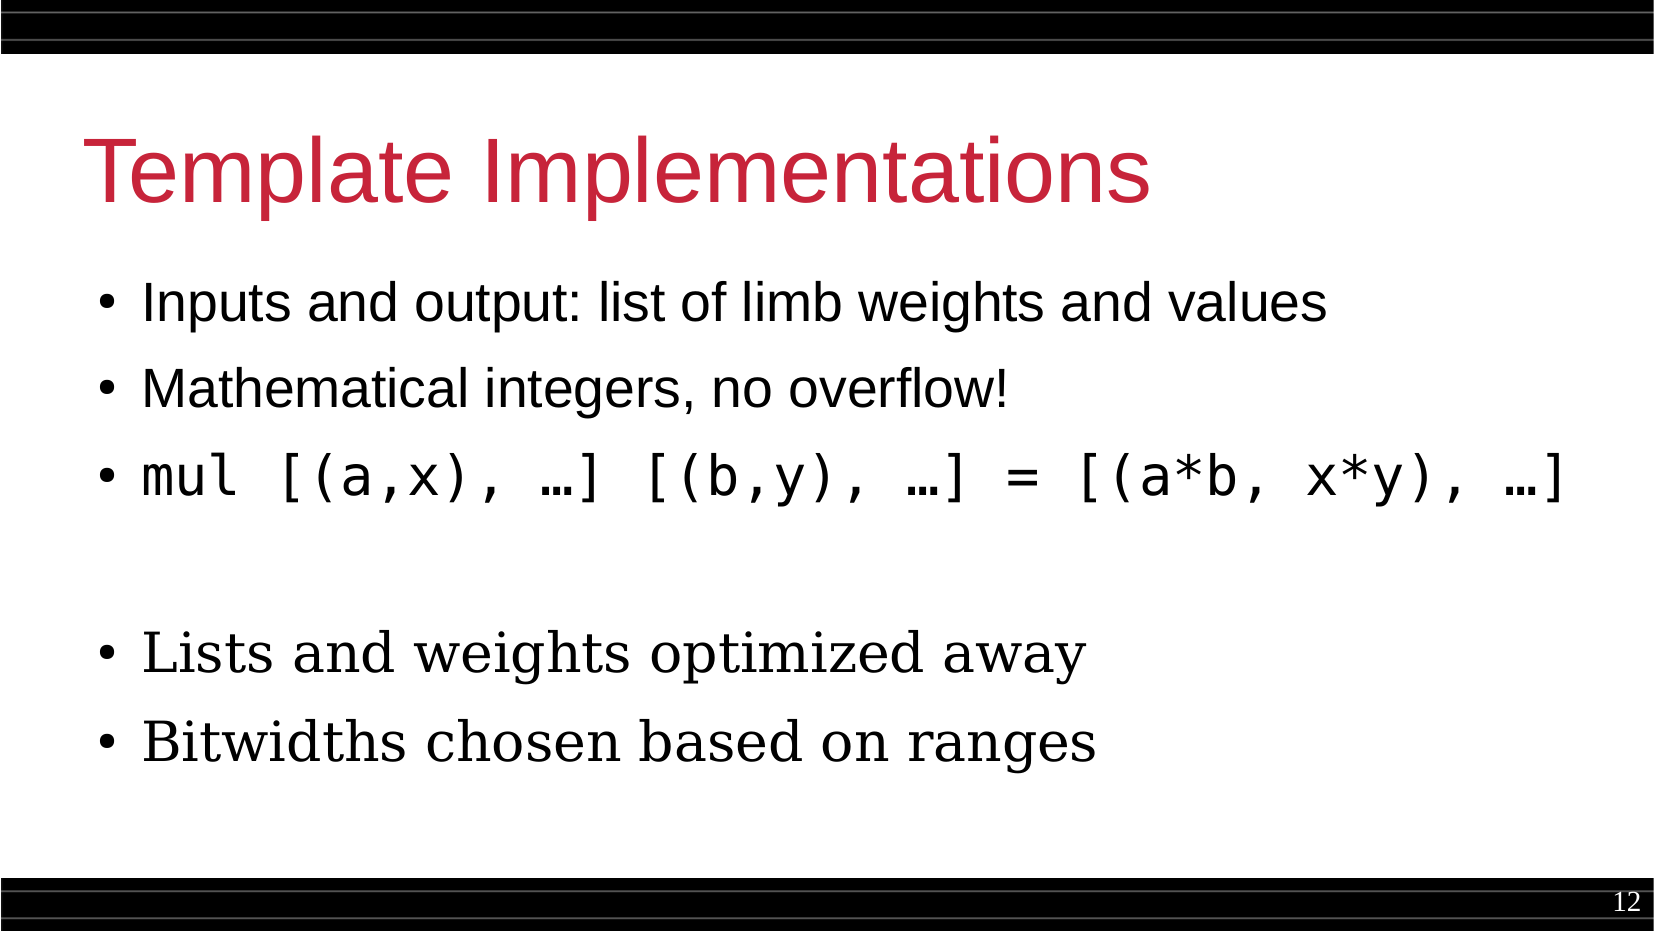

# Template Implementations
Inputs and output: list of limb weights and values
Mathematical integers, no overflow!
mul [(a,x), …] [(b,y), …] = [(a*b, x*y), …]
Lists and weights optimized away
Bitwidths chosen based on ranges